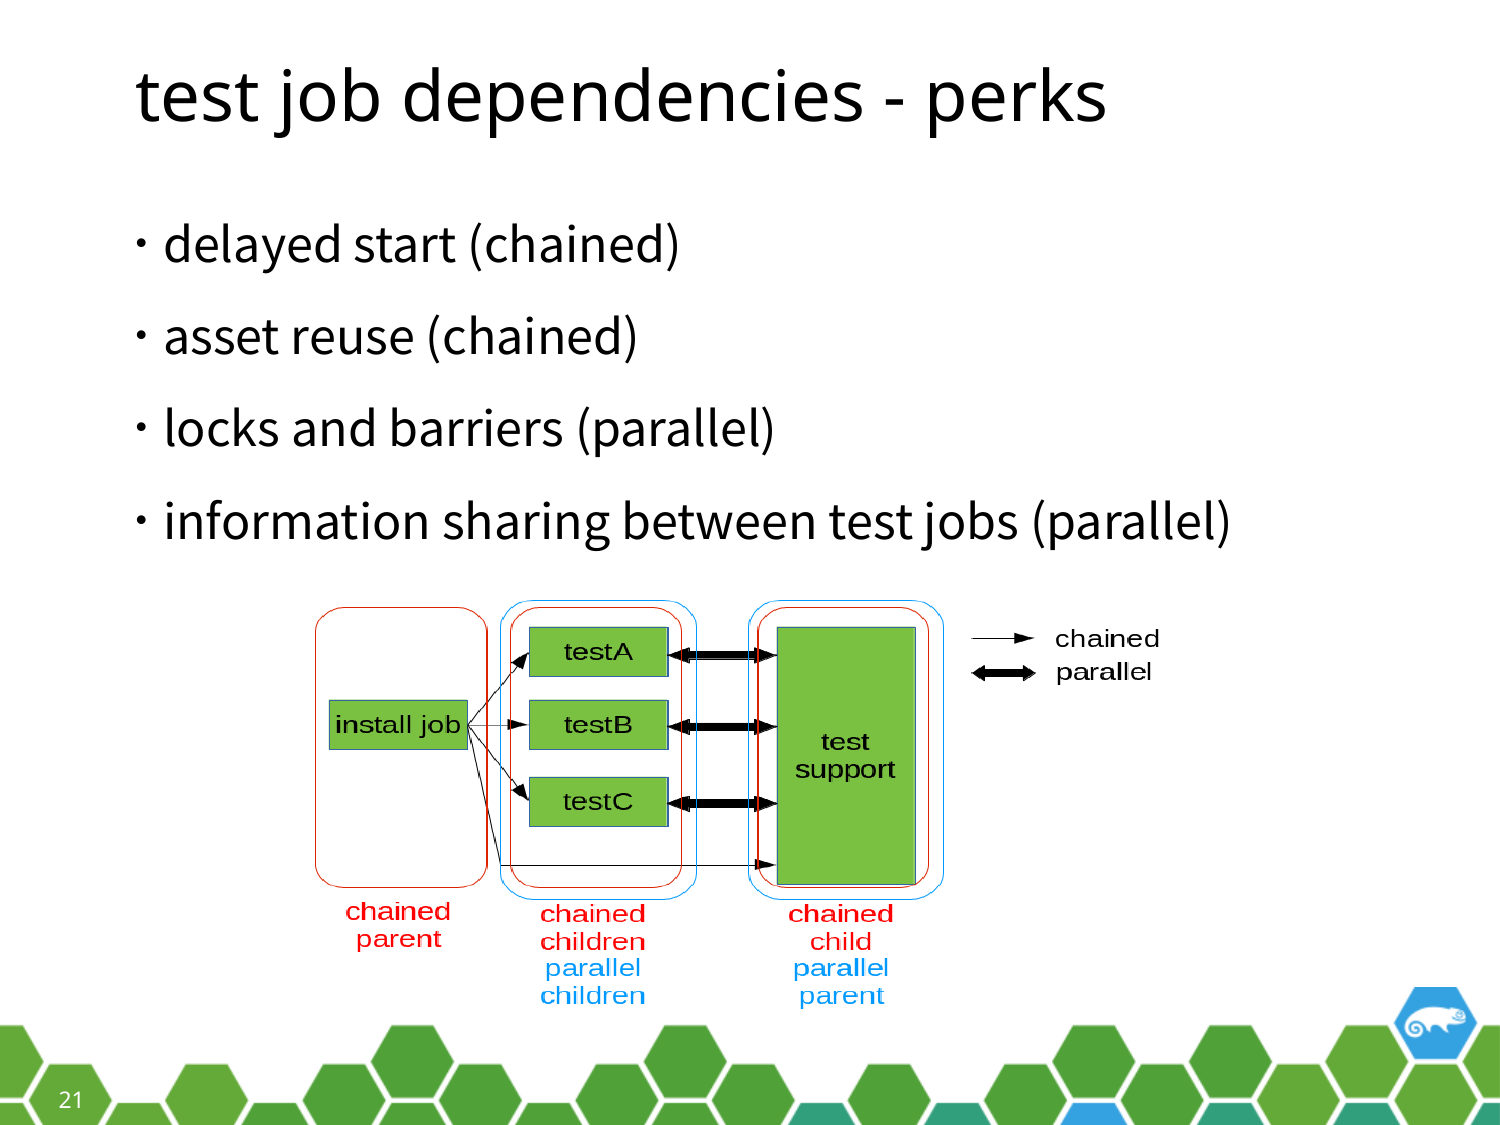

# test job dependencies - perks
delayed start (chained)
asset reuse (chained)
locks and barriers (parallel)
information sharing between test jobs (parallel)